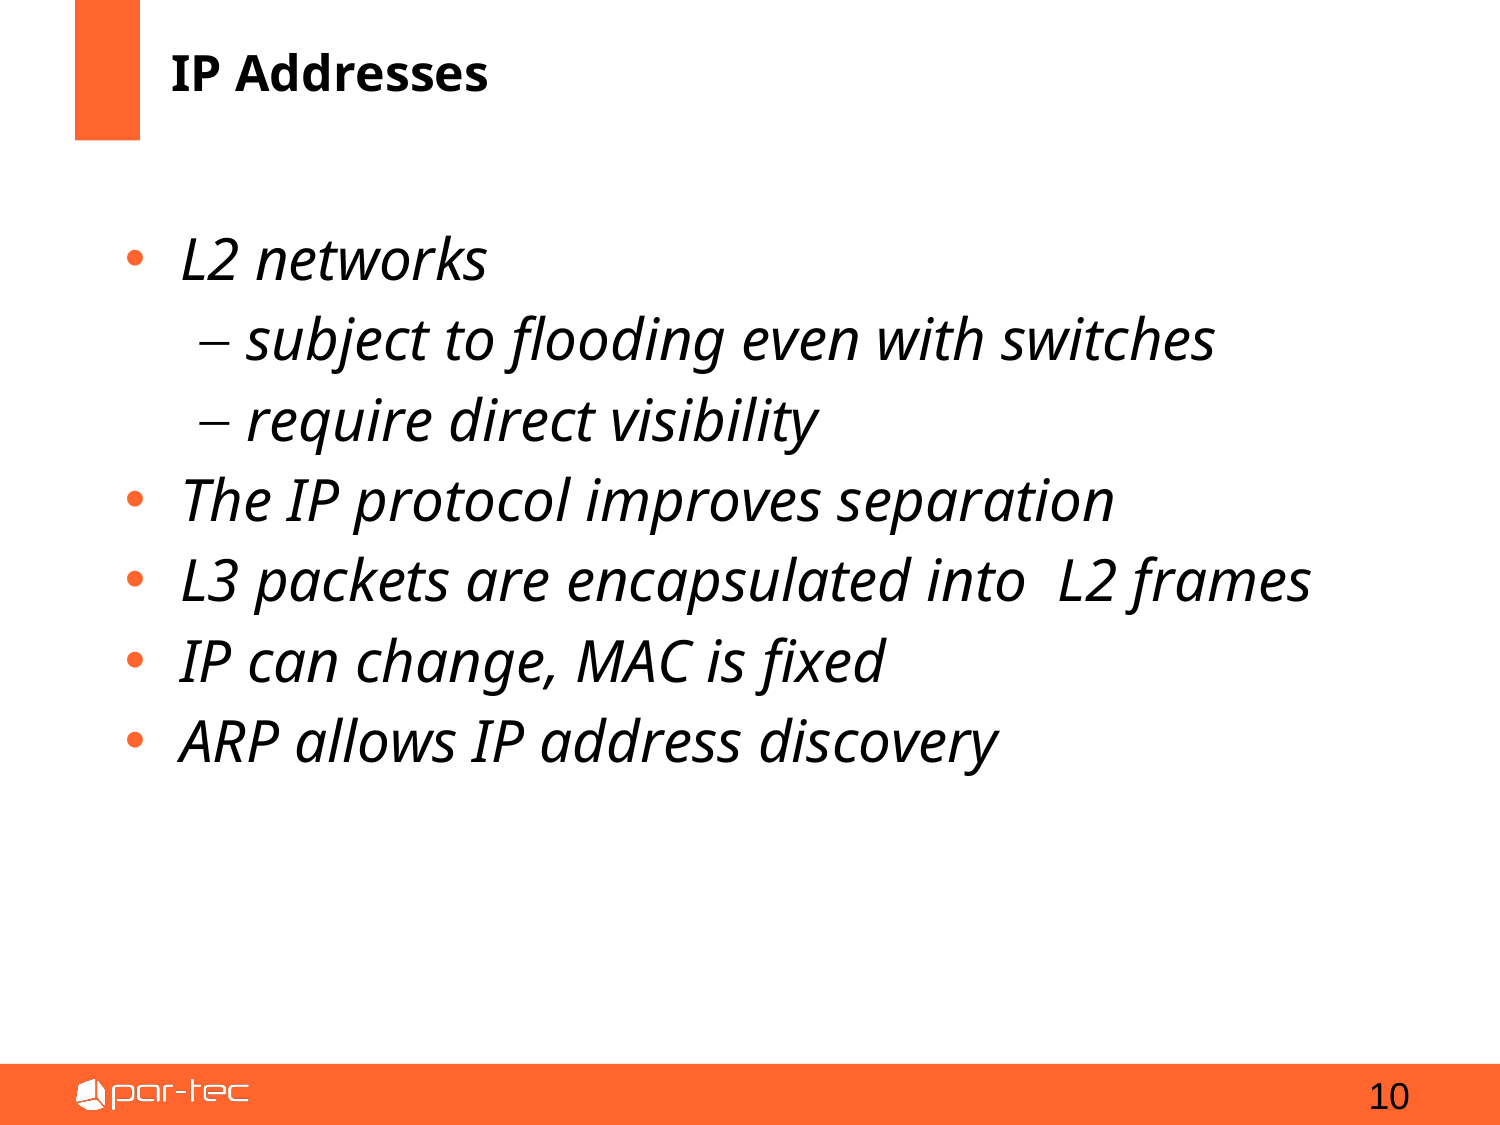

IP Addresses
L2 networks
subject to flooding even with switches
require direct visibility
The IP protocol improves separation
L3 packets are encapsulated into L2 frames
IP can change, MAC is fixed
ARP allows IP address discovery